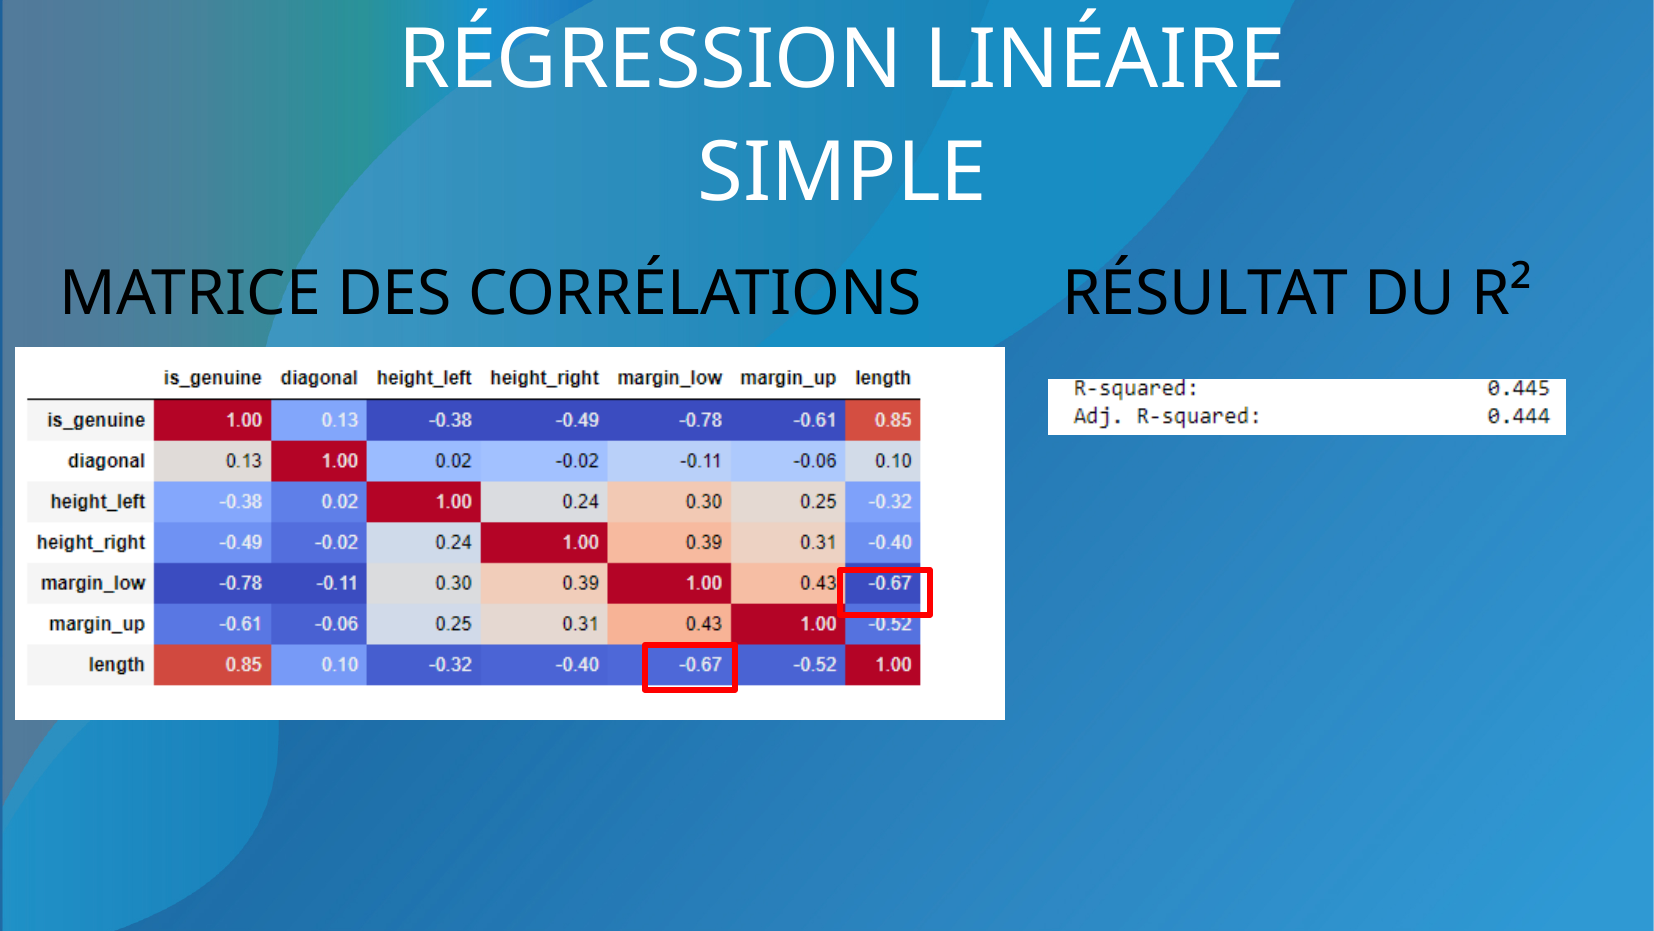

# RÉGRESSION LINÉAIRE SIMPLE
MATRICE DES CORRÉLATIONS
RÉSULTAT DU R²